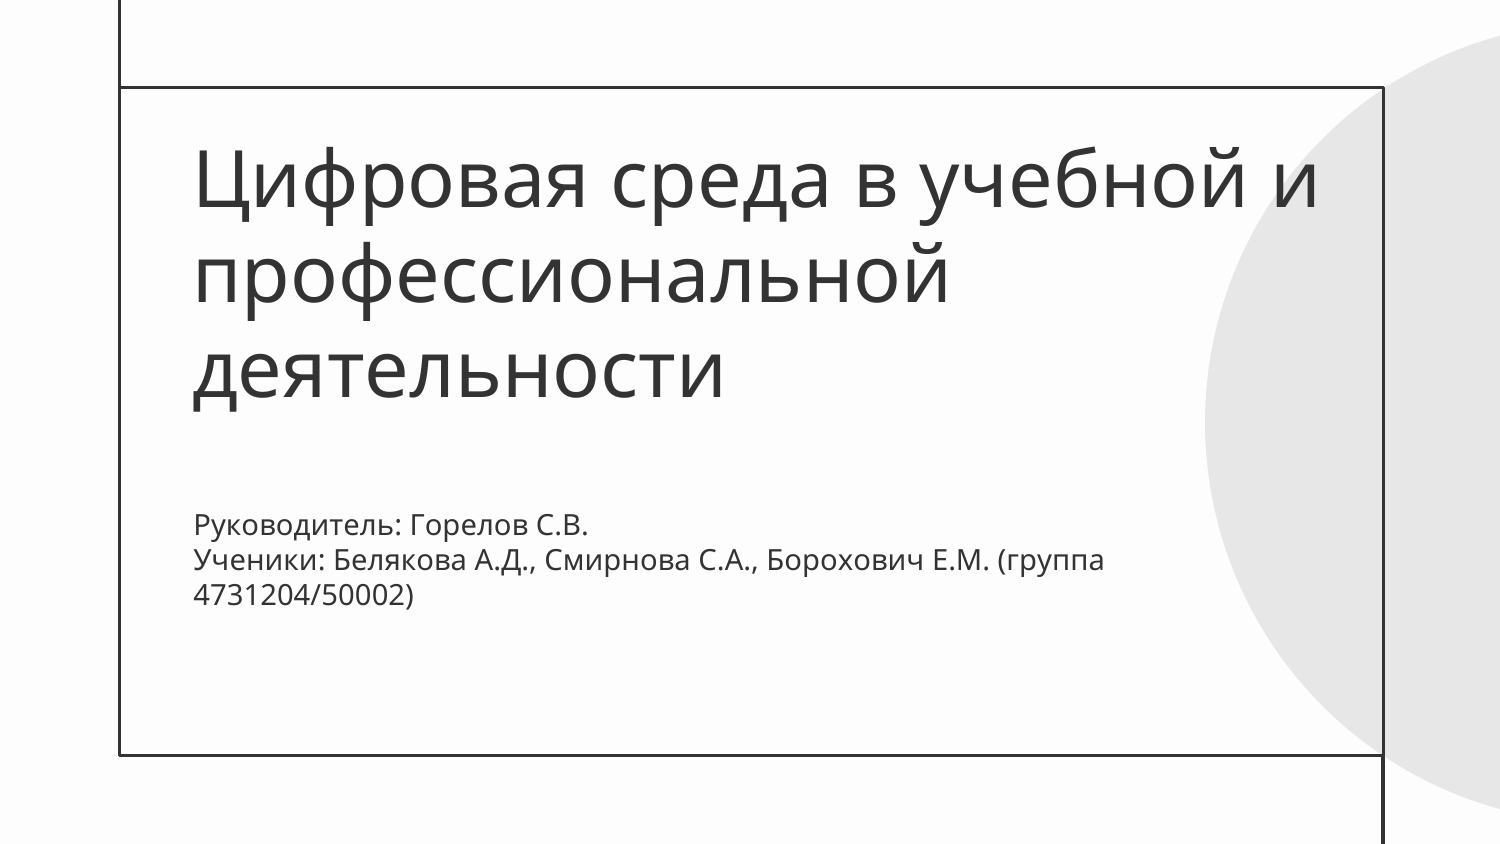

# Цифровая среда в учебной и профессиональной деятельности
Руководитель: Горелов С.В.
Ученики: Белякова А.Д., Смирнова С.А., Борохович Е.М. (группа 4731204/50002)